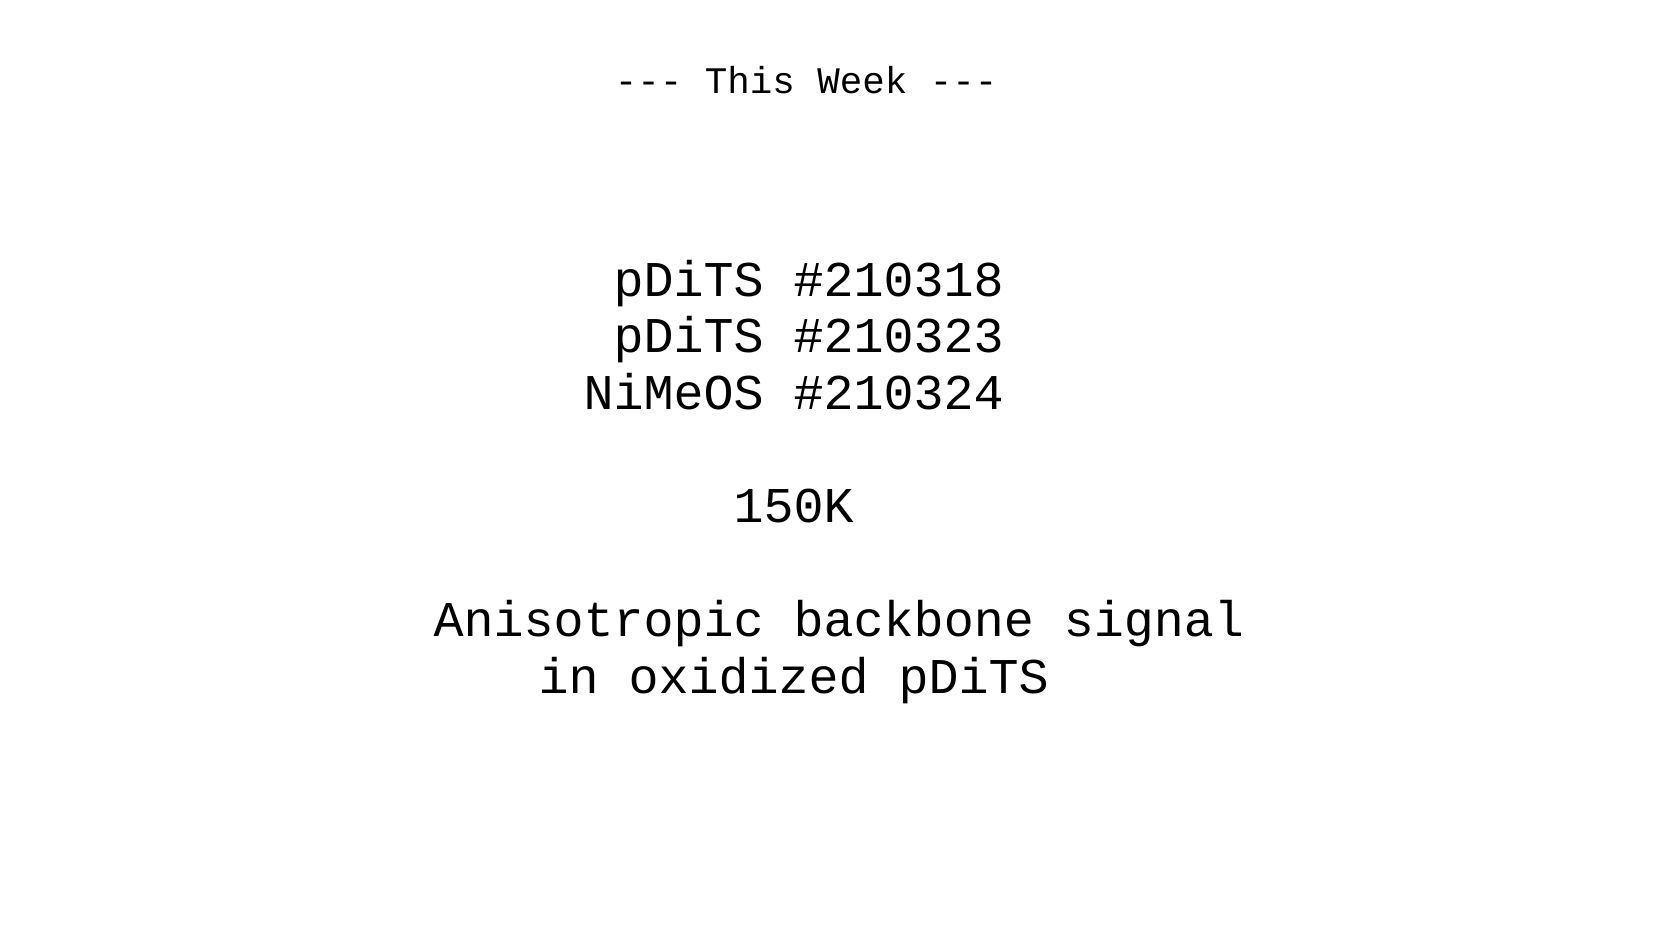

--- This Week ---
# pDiTS #210318 pDiTS #210323 NiMeOS #210324 150K Anisotropic backbone signal in oxidized pDiTS